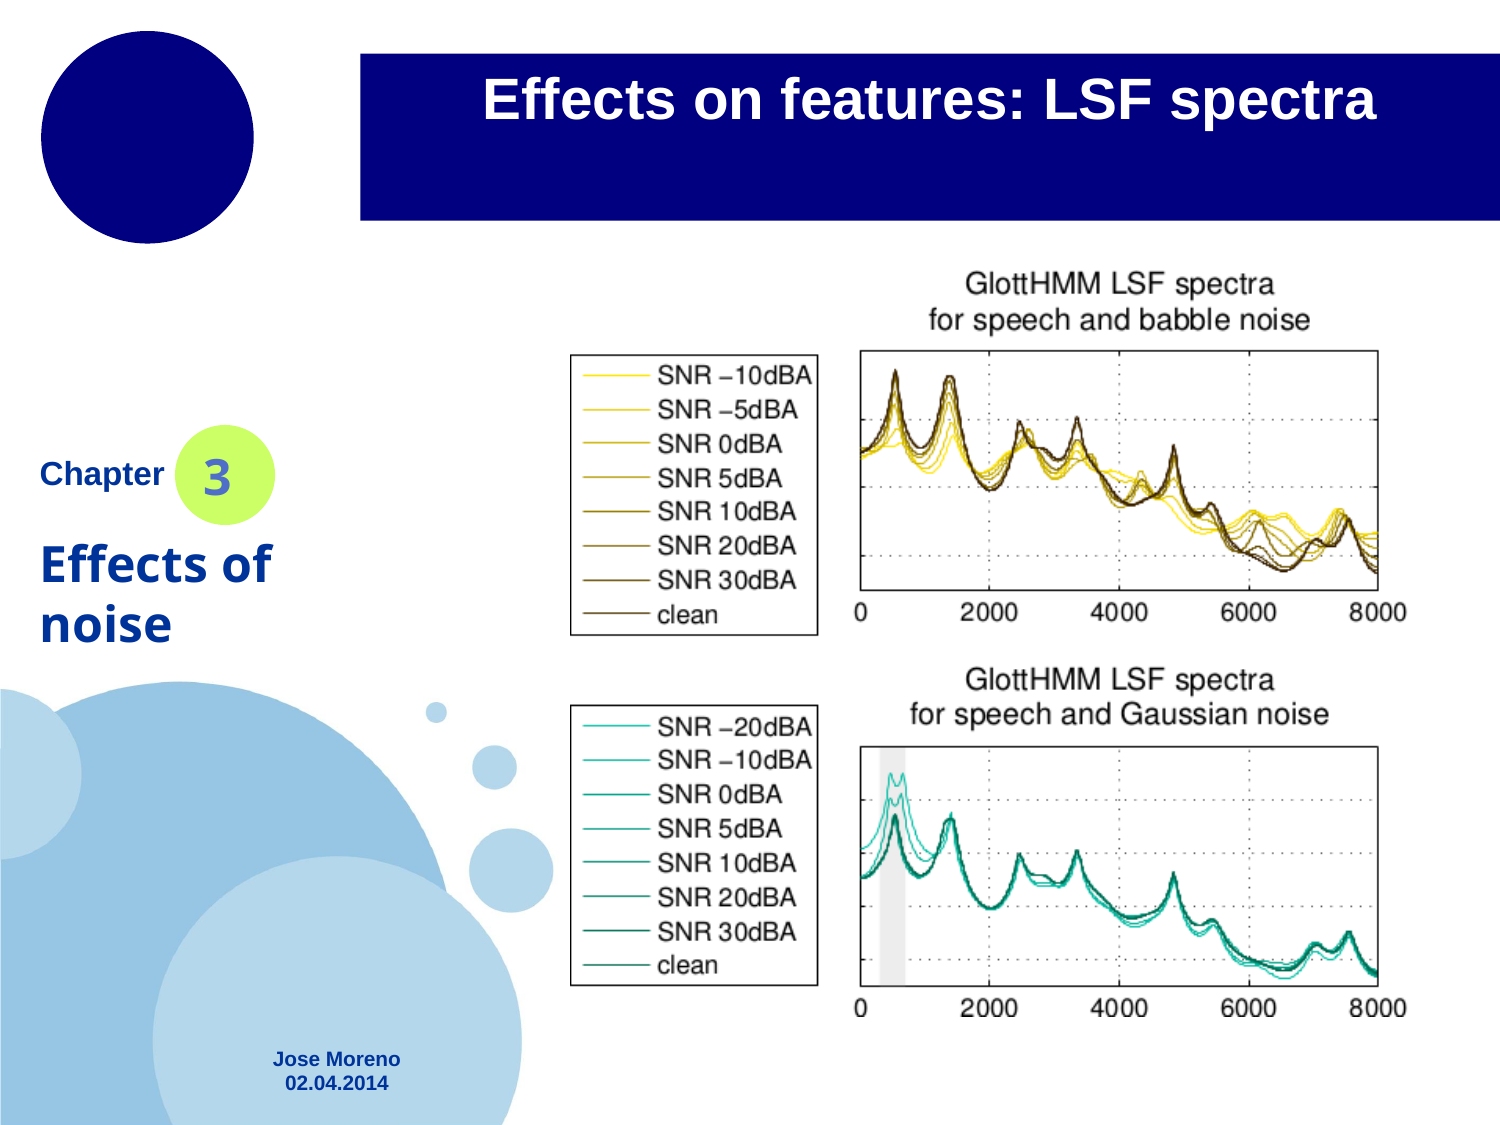

# Effects on features: LSF spectra
3
Chapter
Effects of noise